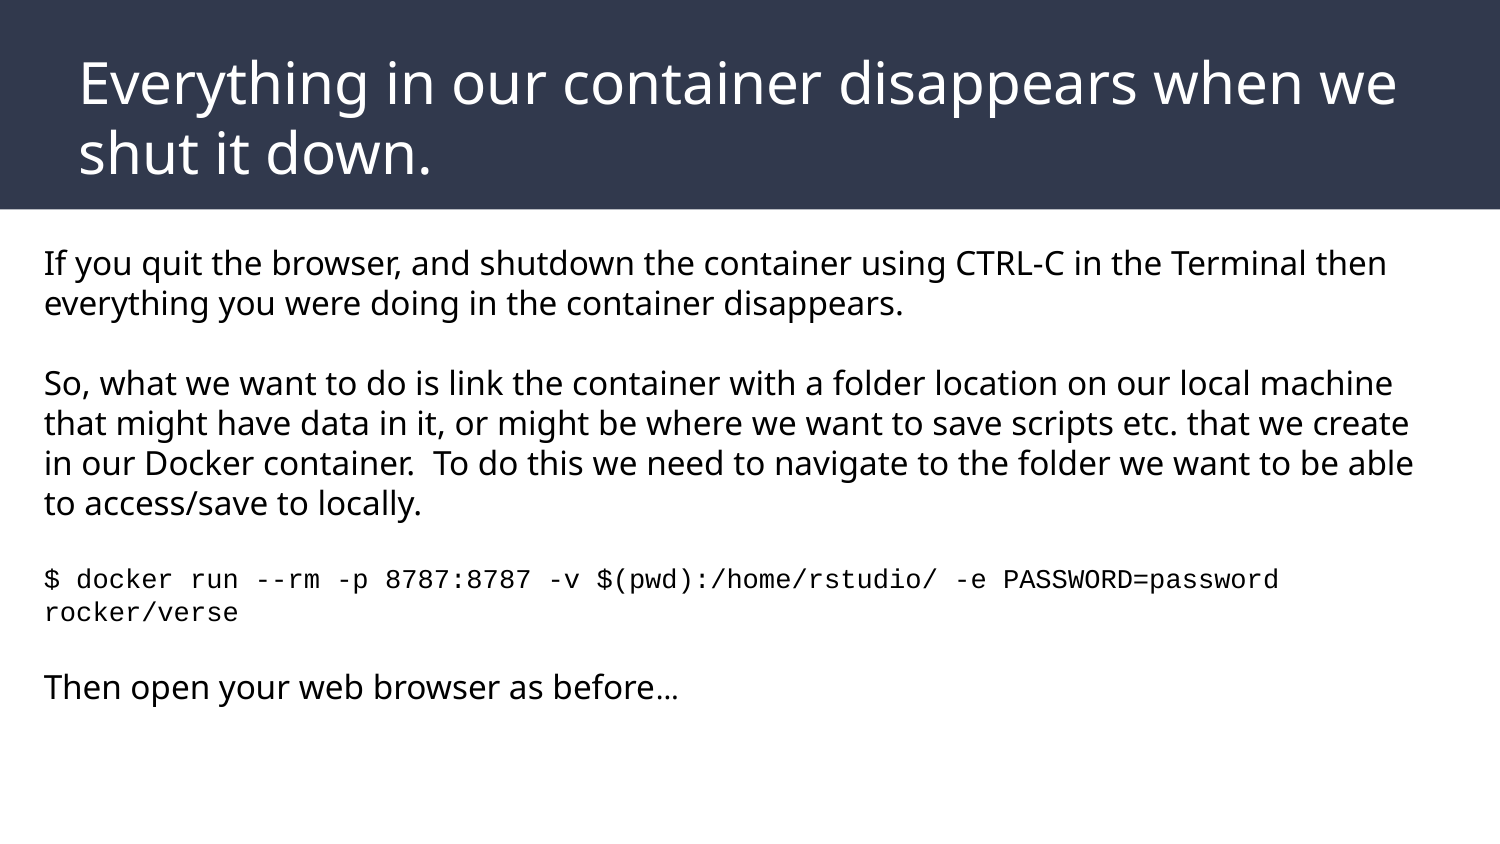

# Everything in our container disappears when we shut it down.
If you quit the browser, and shutdown the container using CTRL-C in the Terminal then everything you were doing in the container disappears.
So, what we want to do is link the container with a folder location on our local machine that might have data in it, or might be where we want to save scripts etc. that we create in our Docker container. To do this we need to navigate to the folder we want to be able to access/save to locally.
$ docker run --rm -p 8787:8787 -v $(pwd):/home/rstudio/ -e PASSWORD=password rocker/verse
Then open your web browser as before...